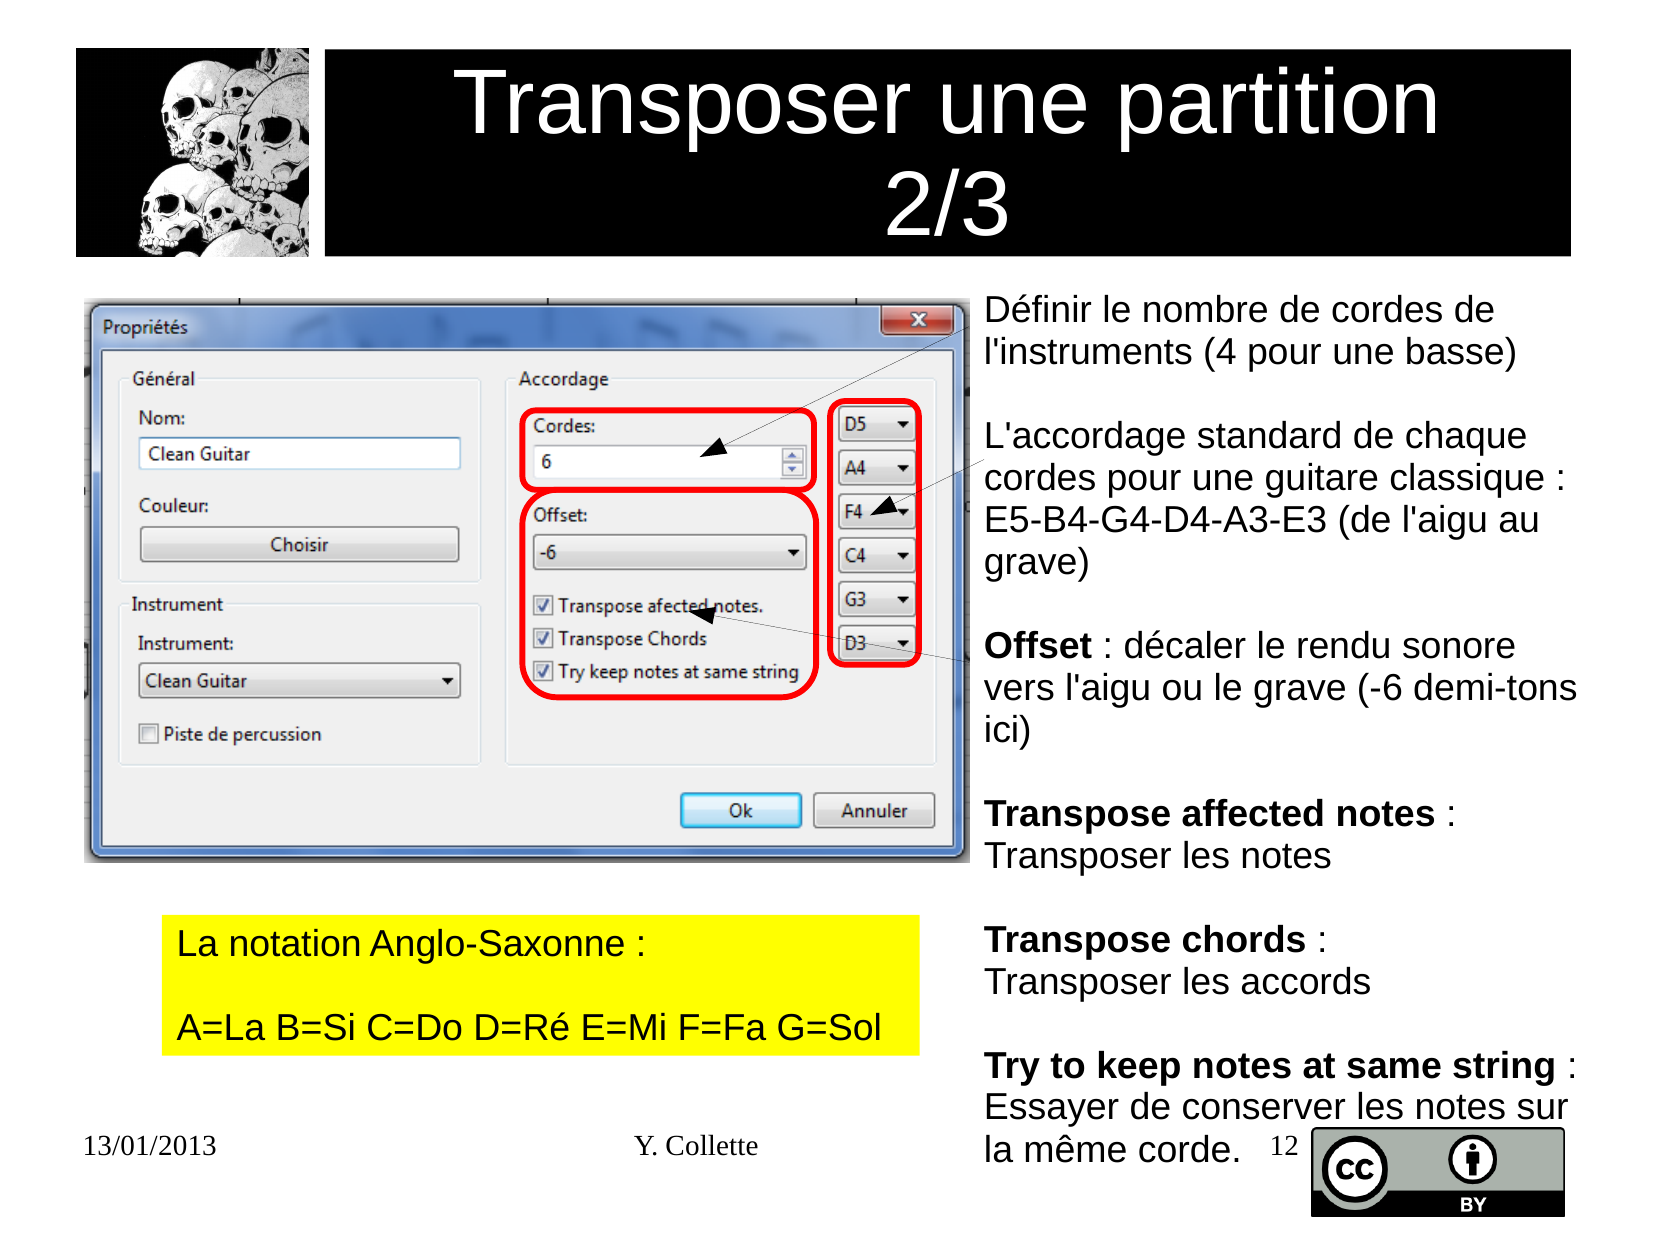

# Transposer une partition 2/3
Définir le nombre de cordes de l'instruments (4 pour une basse)
L'accordage standard de chaque cordes pour une guitare classique :
E5-B4-G4-D4-A3-E3 (de l'aigu au grave)
Offset : décaler le rendu sonore vers l'aigu ou le grave (-6 demi-tons ici)
Transpose affected notes :
Transposer les notes
Transpose chords :
Transposer les accords
Try to keep notes at same string :
Essayer de conserver les notes sur la même corde.
La notation Anglo-Saxonne :
A=La B=Si C=Do D=Ré E=Mi F=Fa G=Sol
Y. Collette
12